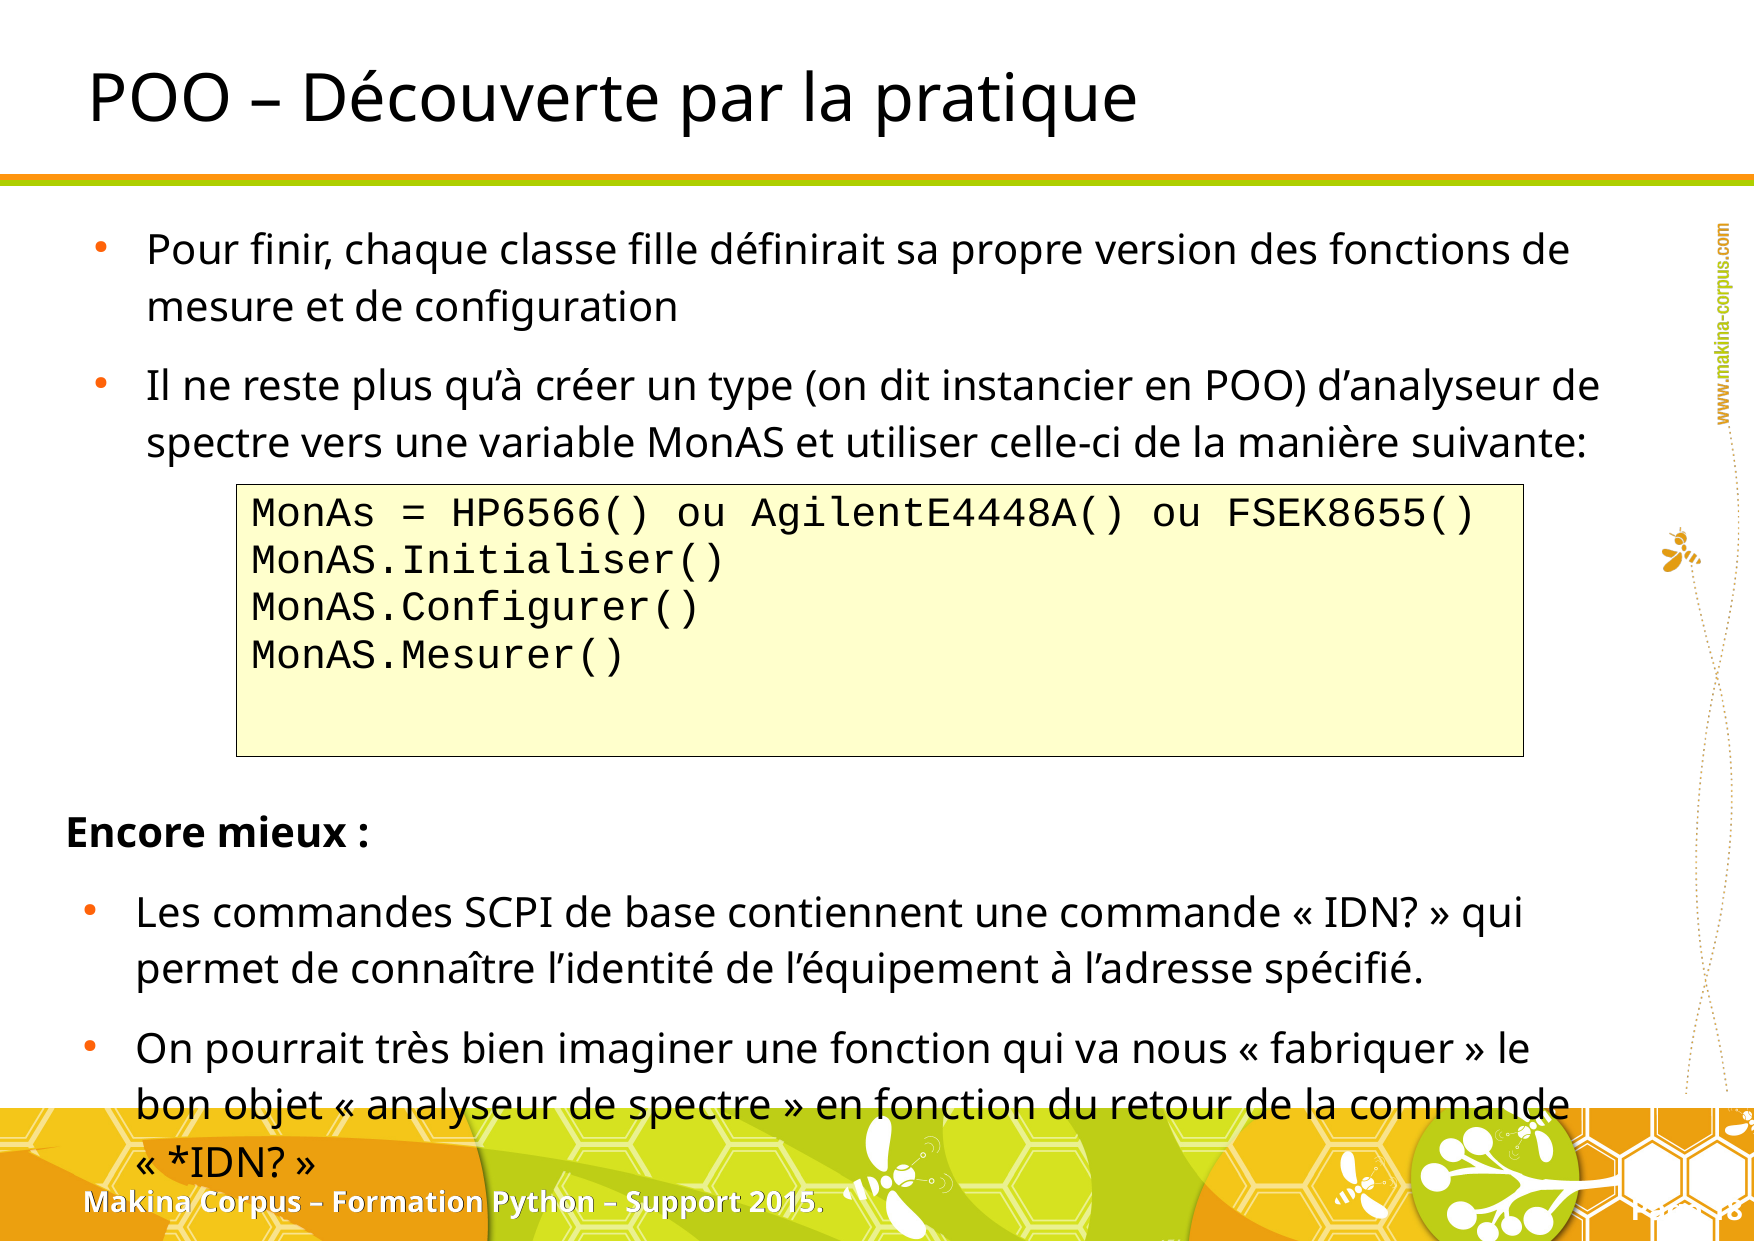

# POO – Découverte par la pratique
Pour finir, chaque classe fille définirait sa propre version des fonctions de mesure et de configuration
Il ne reste plus qu’à créer un type (on dit instancier en POO) d’analyseur de spectre vers une variable MonAS et utiliser celle-ci de la manière suivante:
MonAs = HP6566() ou AgilentE4448A() ou FSEK8655()
MonAS.Initialiser()
MonAS.Configurer()
MonAS.Mesurer()
Encore mieux :
Les commandes SCPI de base contiennent une commande « IDN? » qui permet de connaître l’identité de l’équipement à l’adresse spécifié.
On pourrait très bien imaginer une fonction qui va nous « fabriquer » le bon objet « analyseur de spectre » en fonction du retour de la commande « *IDN? »
tesg
18